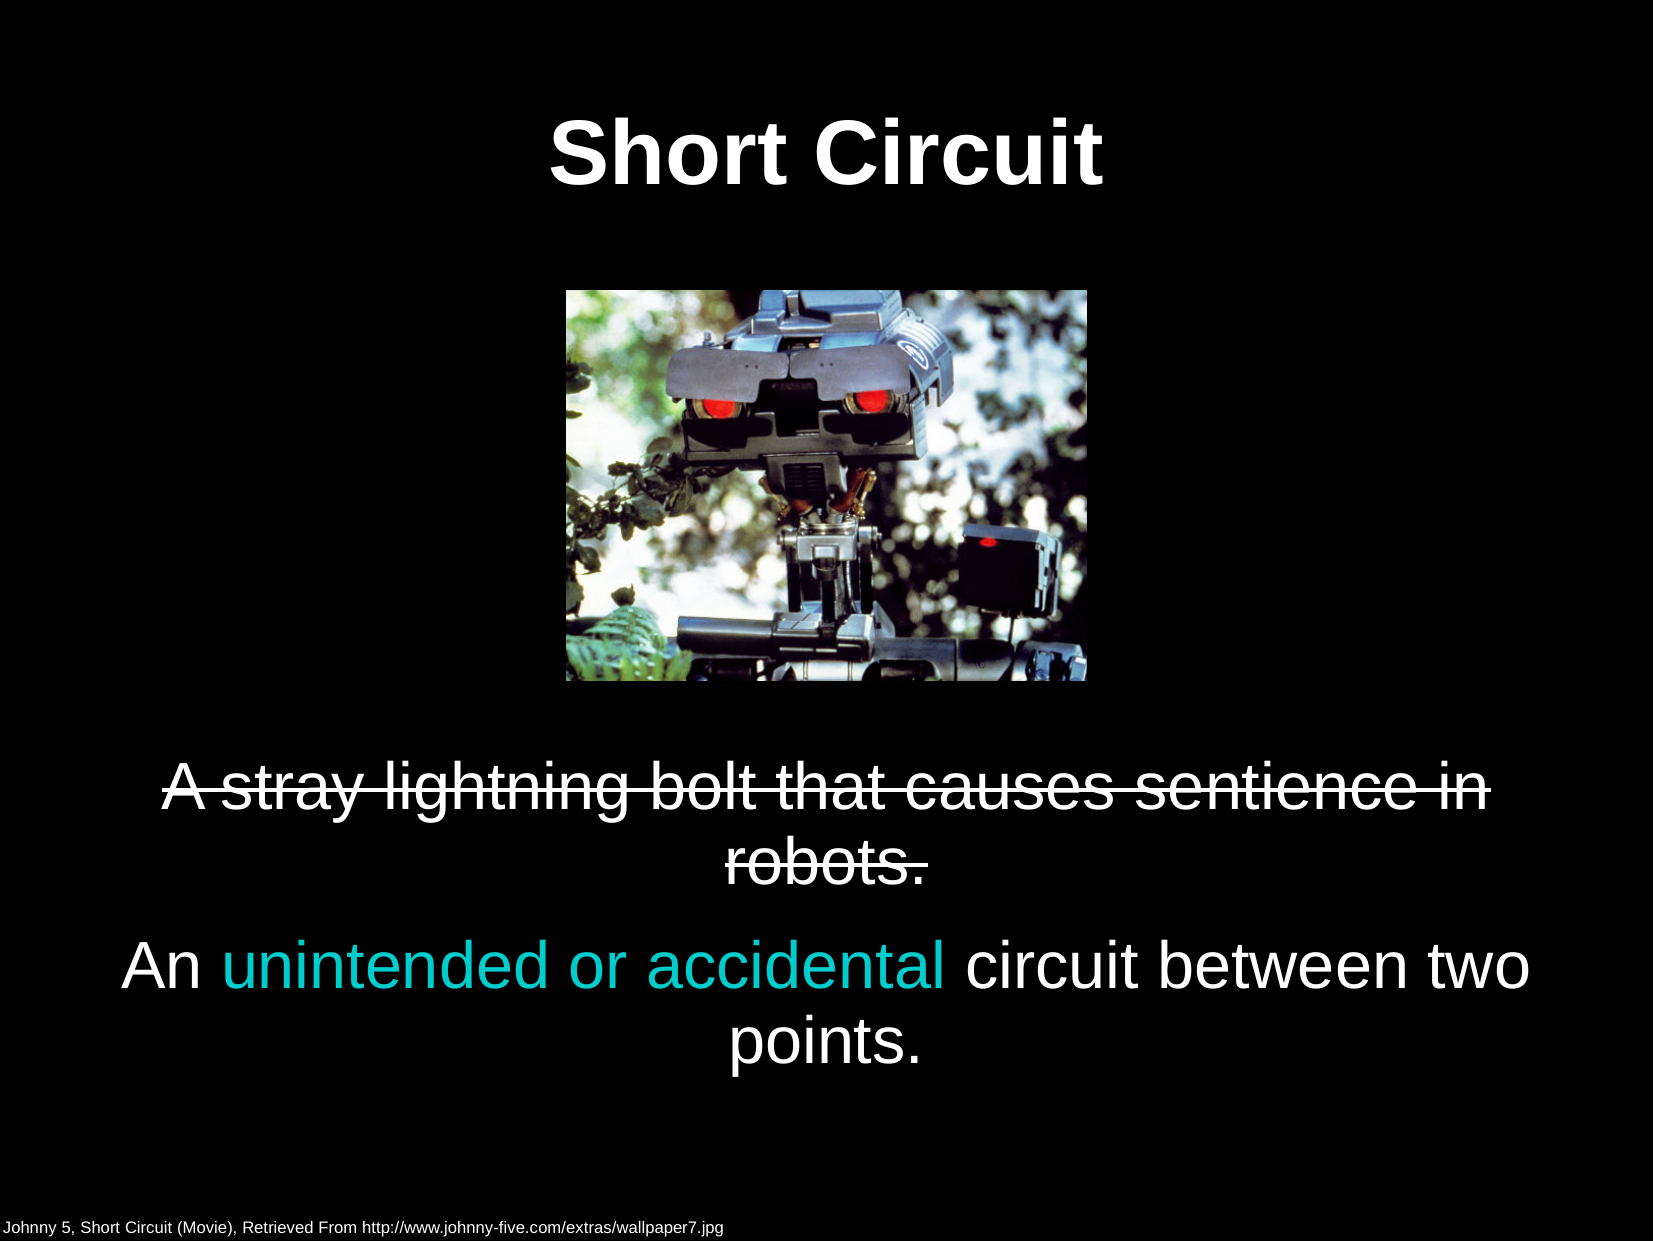

# Short Circuit
A stray lightning bolt that causes sentience in robots.
An unintended or accidental circuit between two points.
Johnny 5, Short Circuit (Movie), Retrieved From http://www.johnny-five.com/extras/wallpaper7.jpg